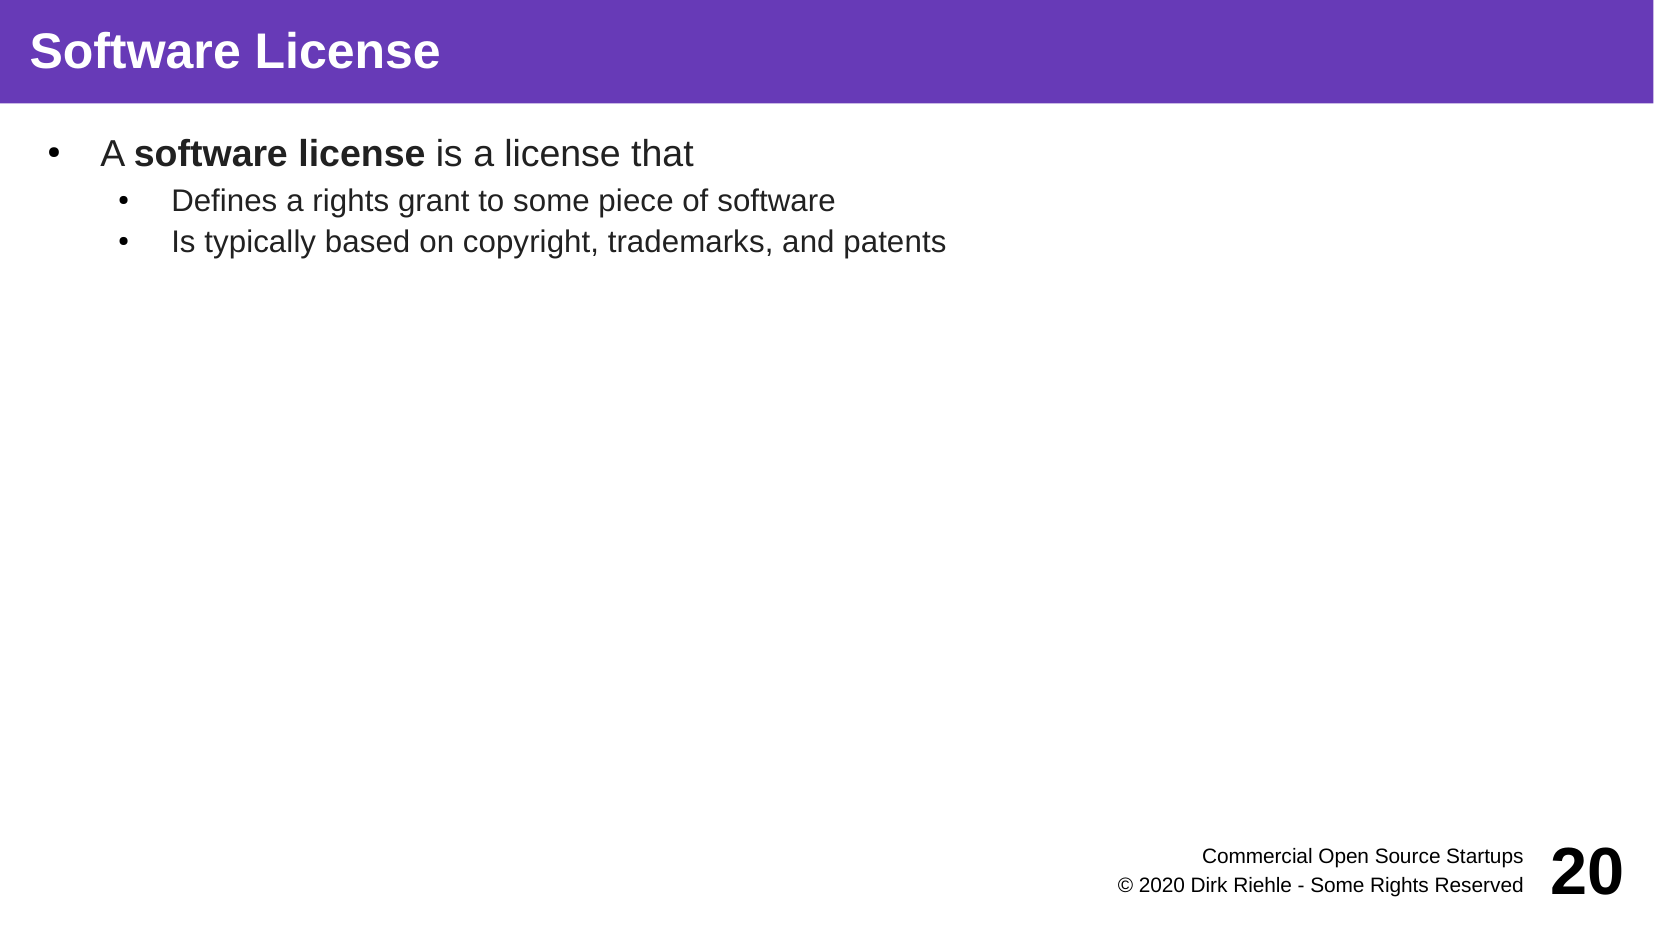

# Software License
A software license is a license that
Defines a rights grant to some piece of software
Is typically based on copyright, trademarks, and patents
Commercial Open Source Startups
20
© 2020 Dirk Riehle - Some Rights Reserved